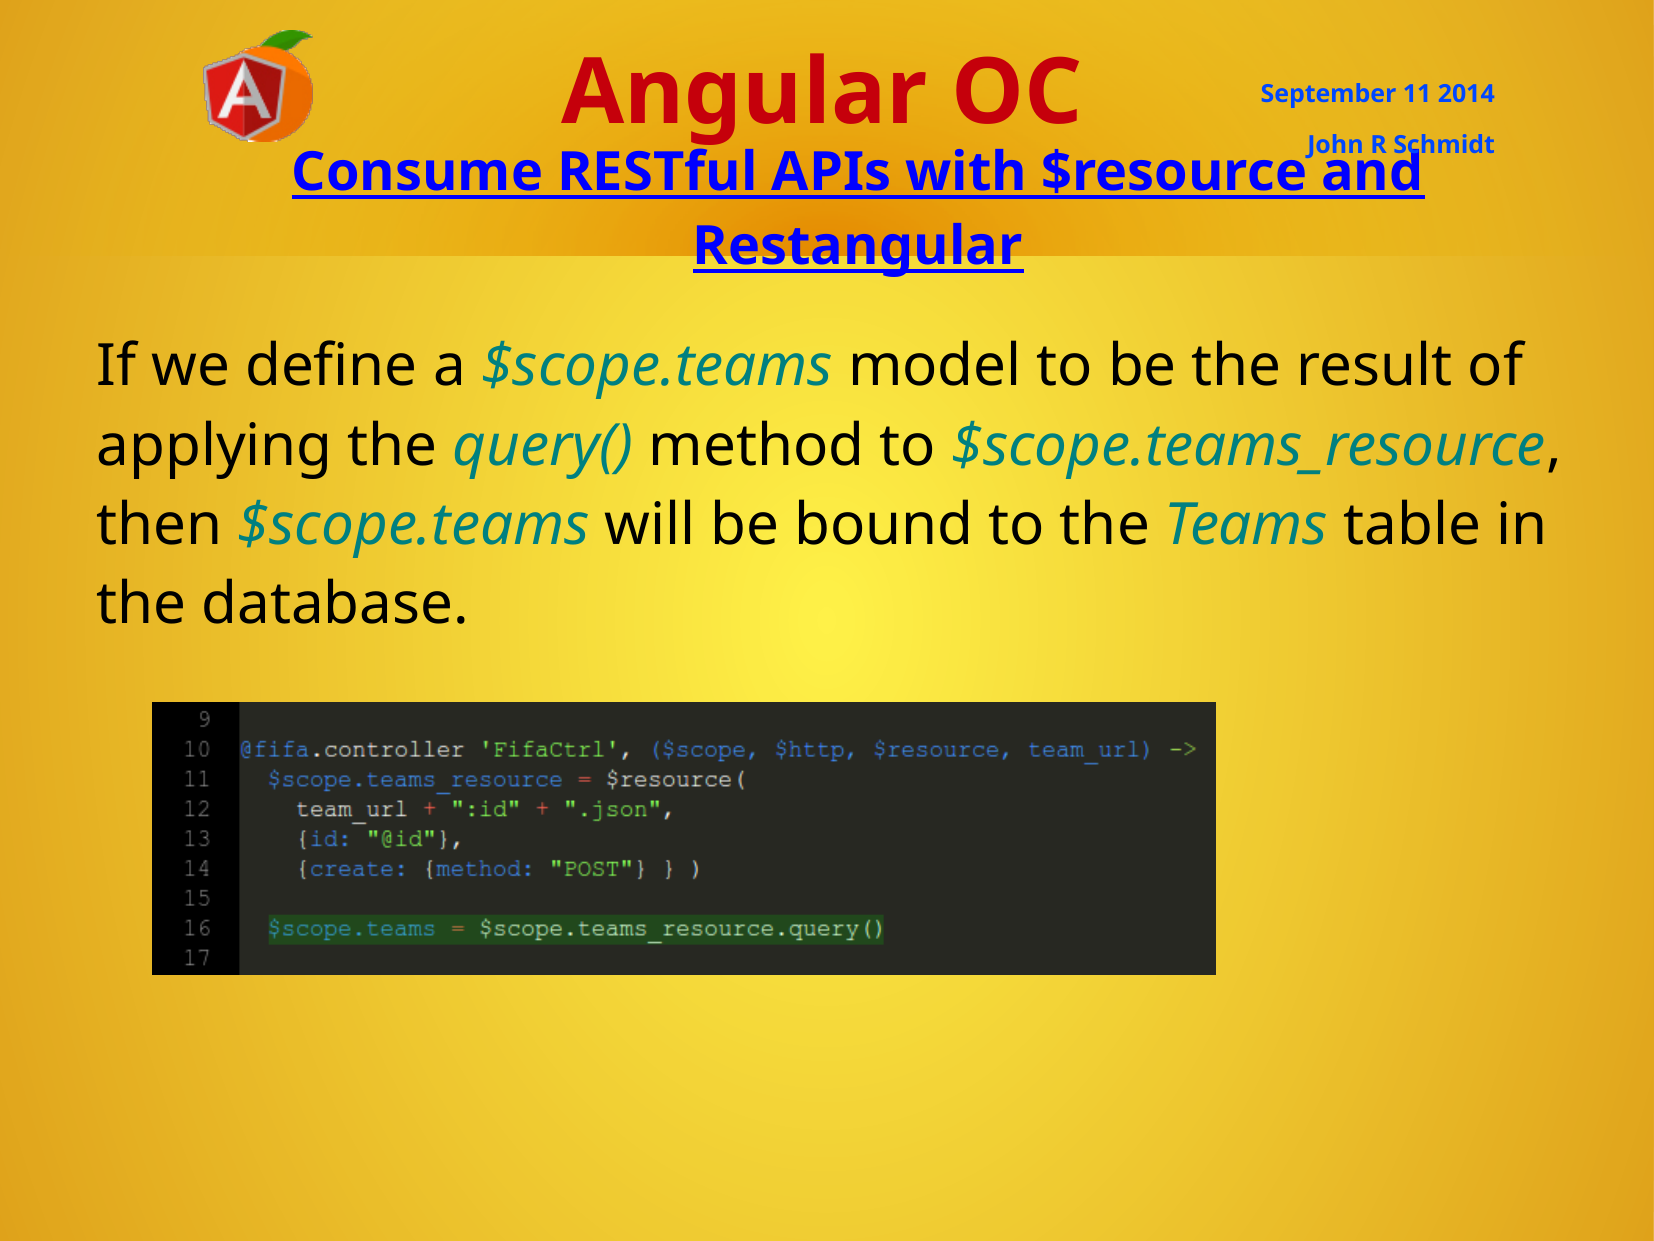

# Angular OC
September 11 2014
John R Schmidt
Consume RESTful APIs with $resource and Restangular
If we define a $scope.teams model to be the result of applying the query() method to $scope.teams_resource, then $scope.teams will be bound to the Teams table in the database.